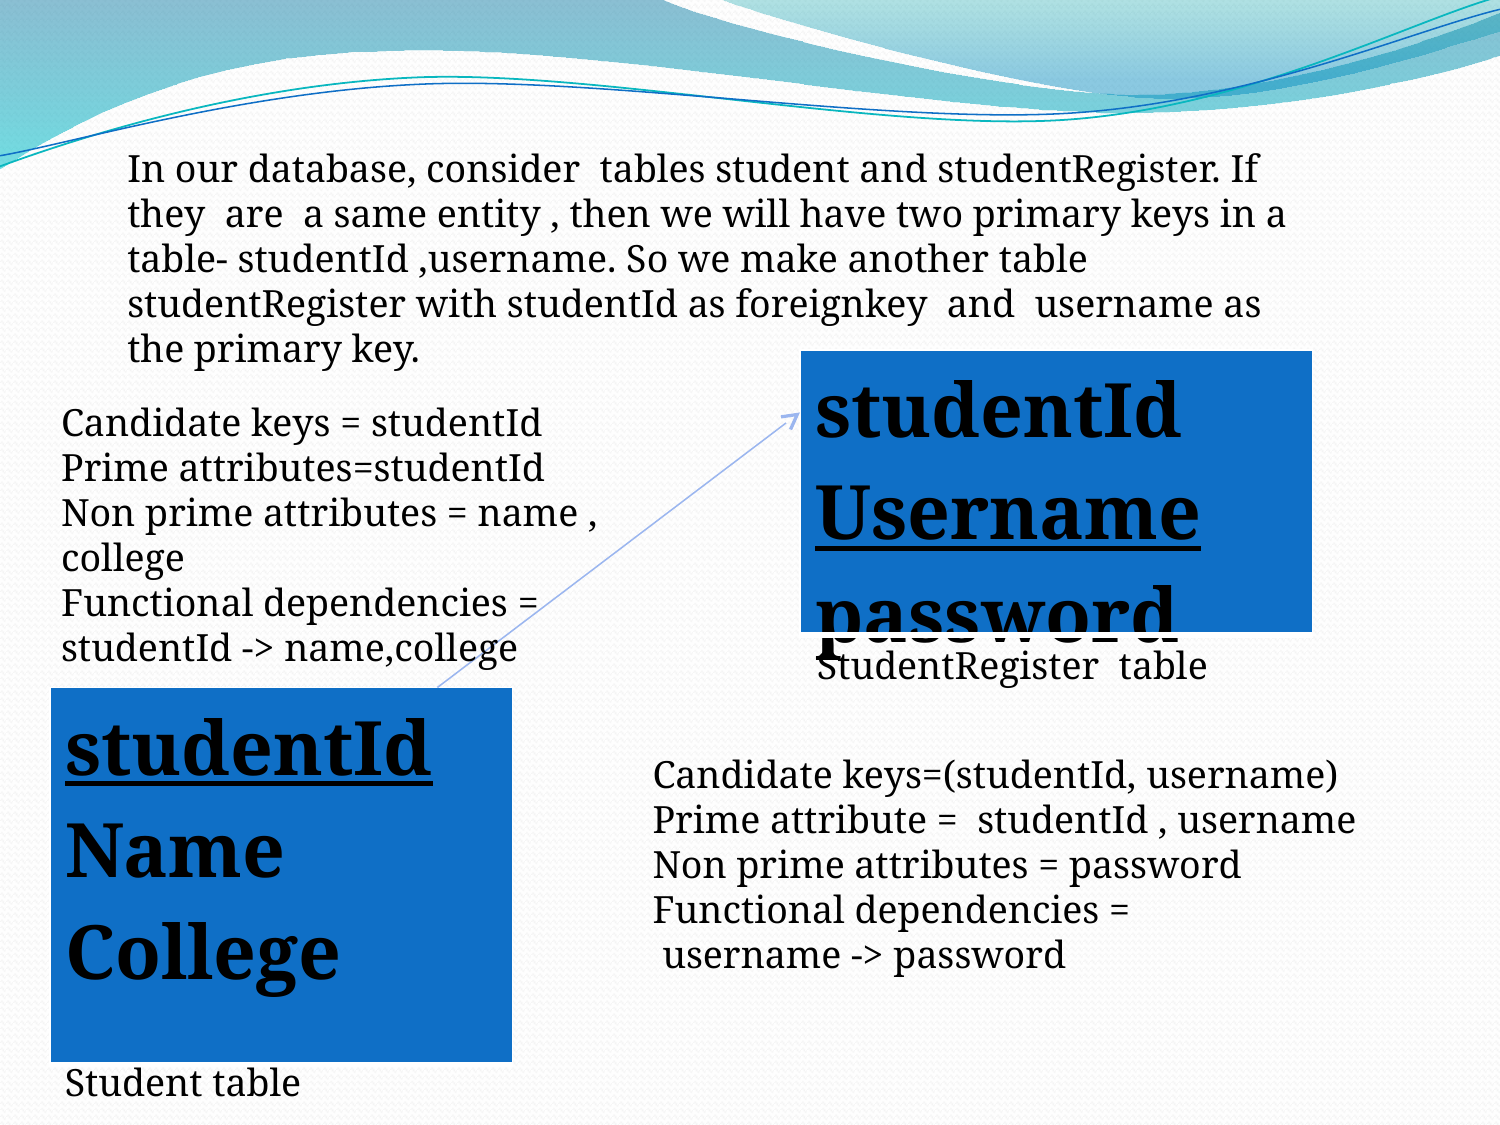

In our database, consider tables student and studentRegister. If they are a same entity , then we will have two primary keys in a table- studentId ,username. So we make another table studentRegister with studentId as foreignkey and username as the primary key.
| studentId Username password |
| --- |
Candidate keys = studentId
Prime attributes=studentId
Non prime attributes = name , college
Functional dependencies =
studentId -> name,college
StudentRegister table
| studentId Name College |
| --- |
Candidate keys=(studentId, username)
Prime attribute = studentId , username
Non prime attributes = password
Functional dependencies =
 username -> password
Student table